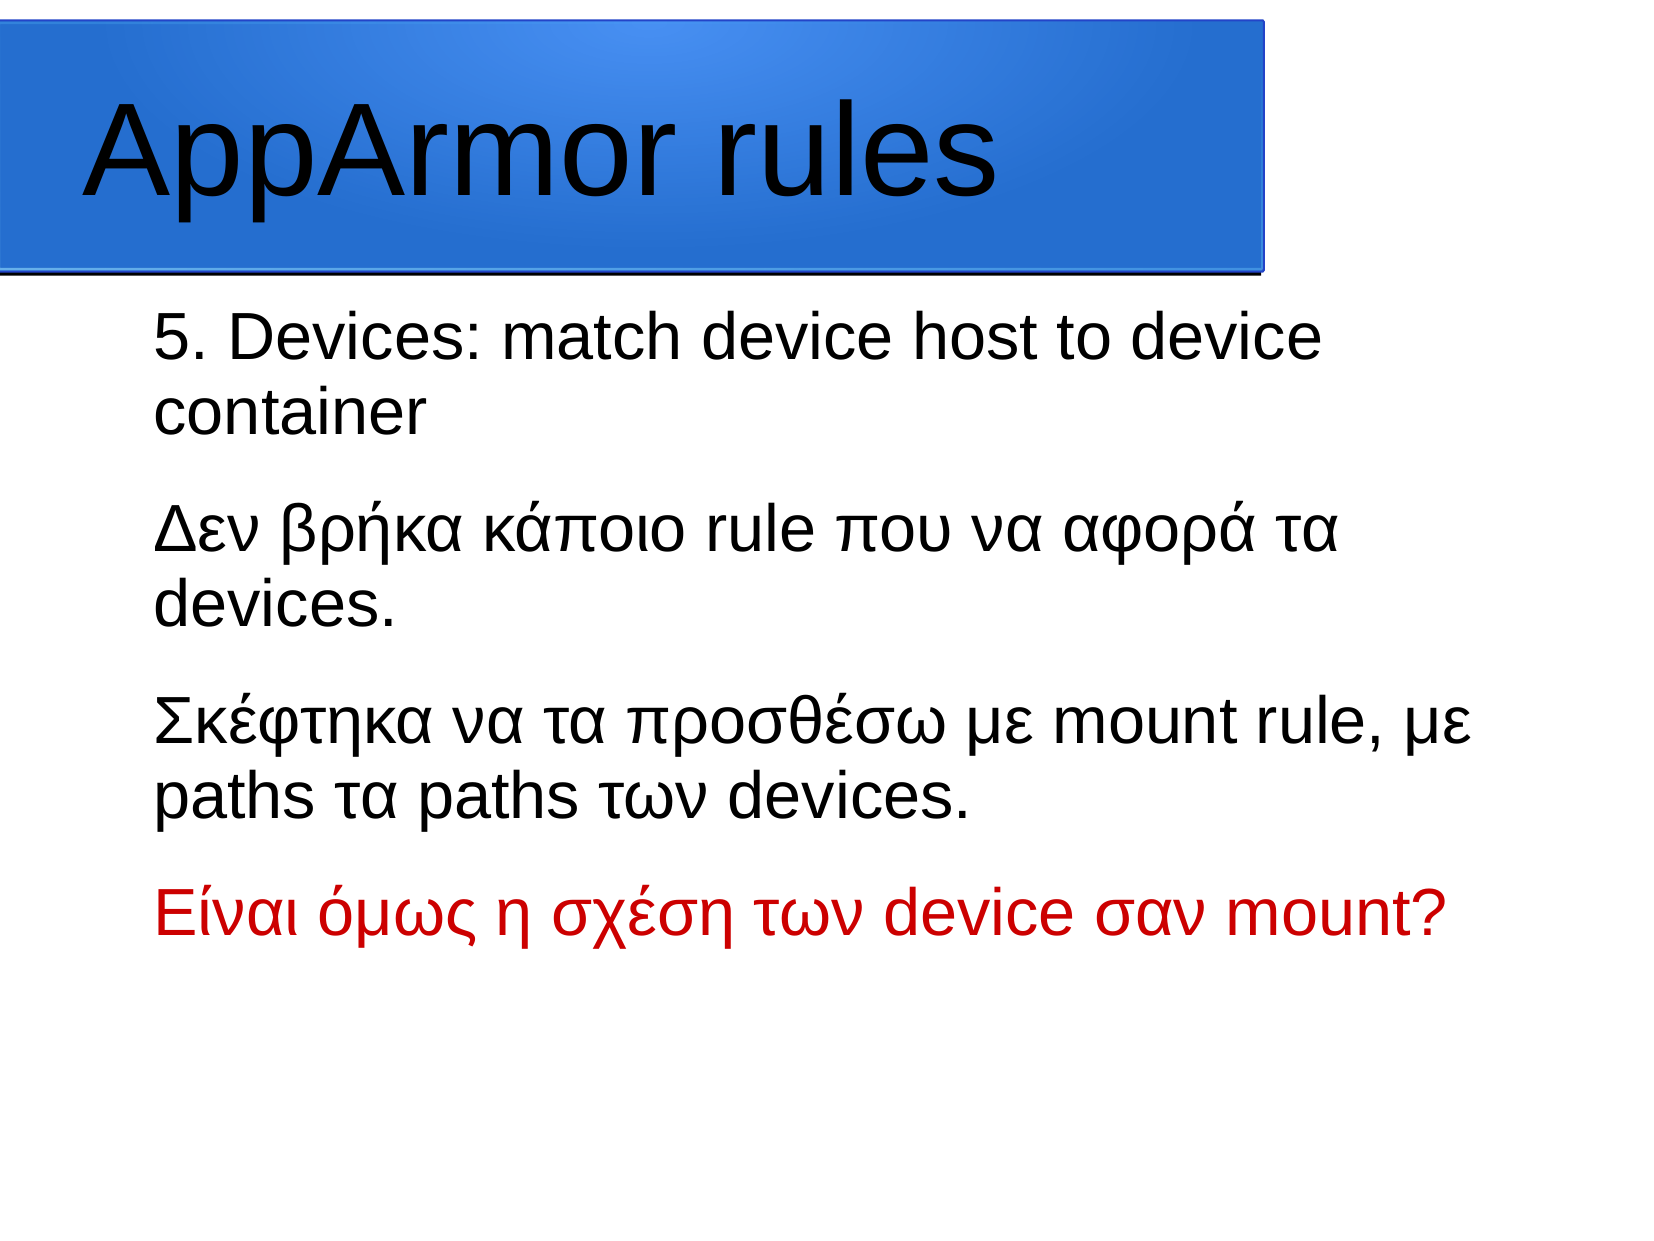

# AppArmor rules
5. Devices: match device host to device container
Δεν βρήκα κάποιο rule που να αφορά τα devices.
Σκέφτηκα να τα προσθέσω με mount rule, με paths τα paths των devices.
Είναι όμως η σχέση των device σαν mount?